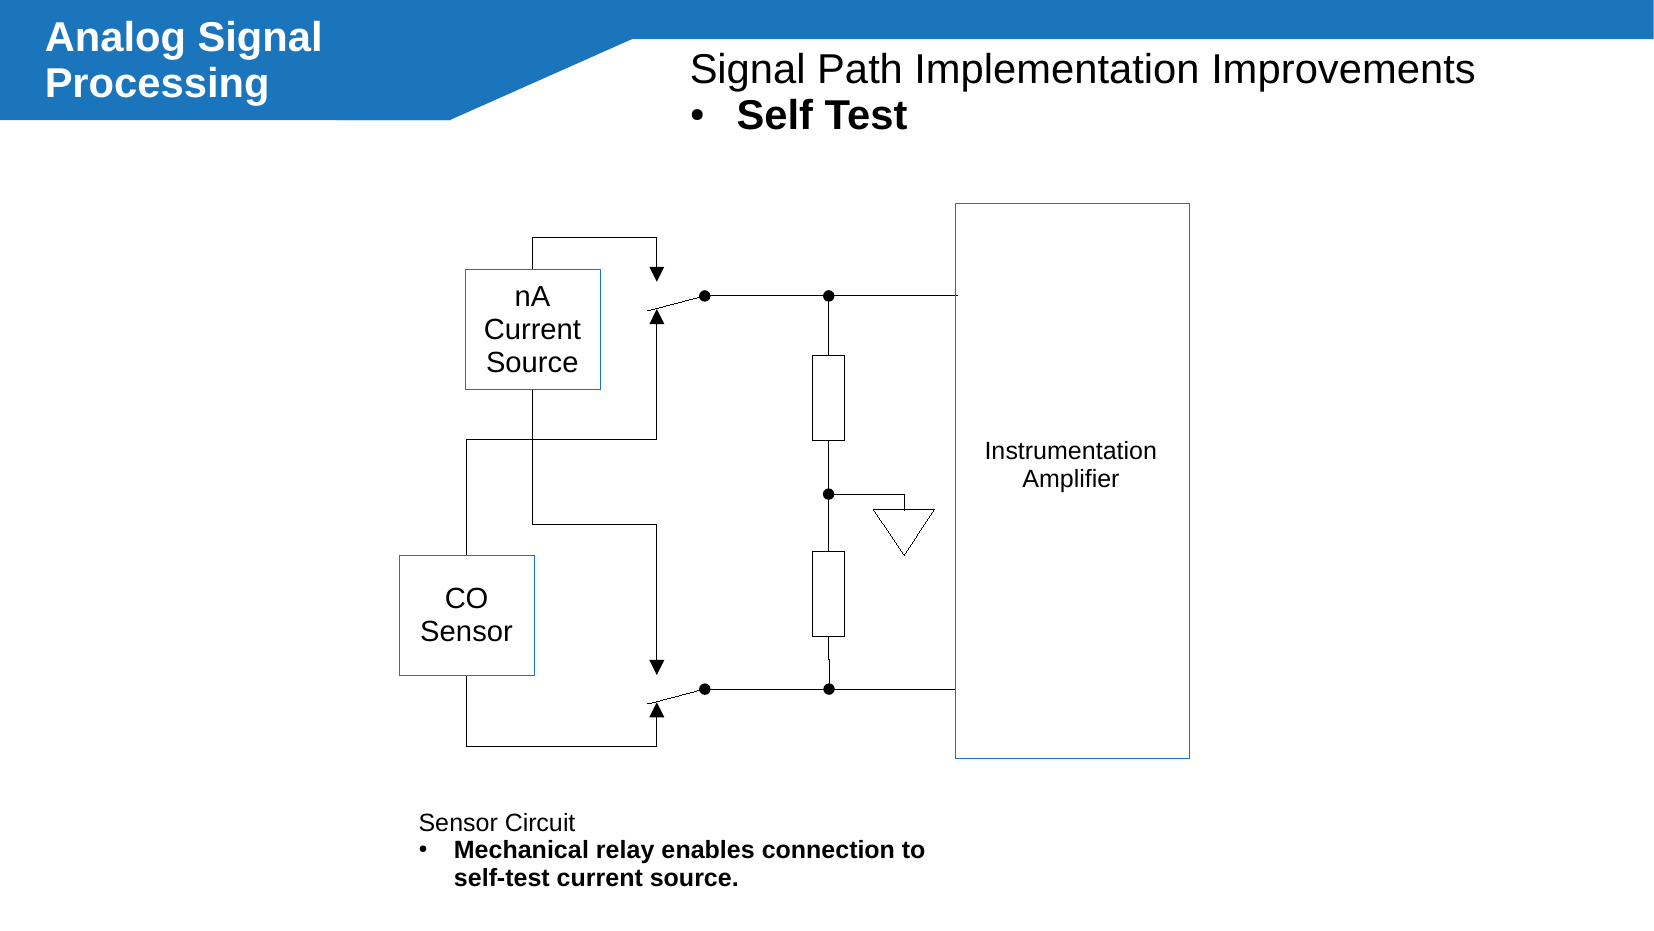

Analog Signal Processing
Signal Path Implementation Improvements
 Self Test
nA
Current
Source
Instrumentation
Amplifier
CO
Sensor
Sensor Circuit
Mechanical relay enables connection to self-test current source.